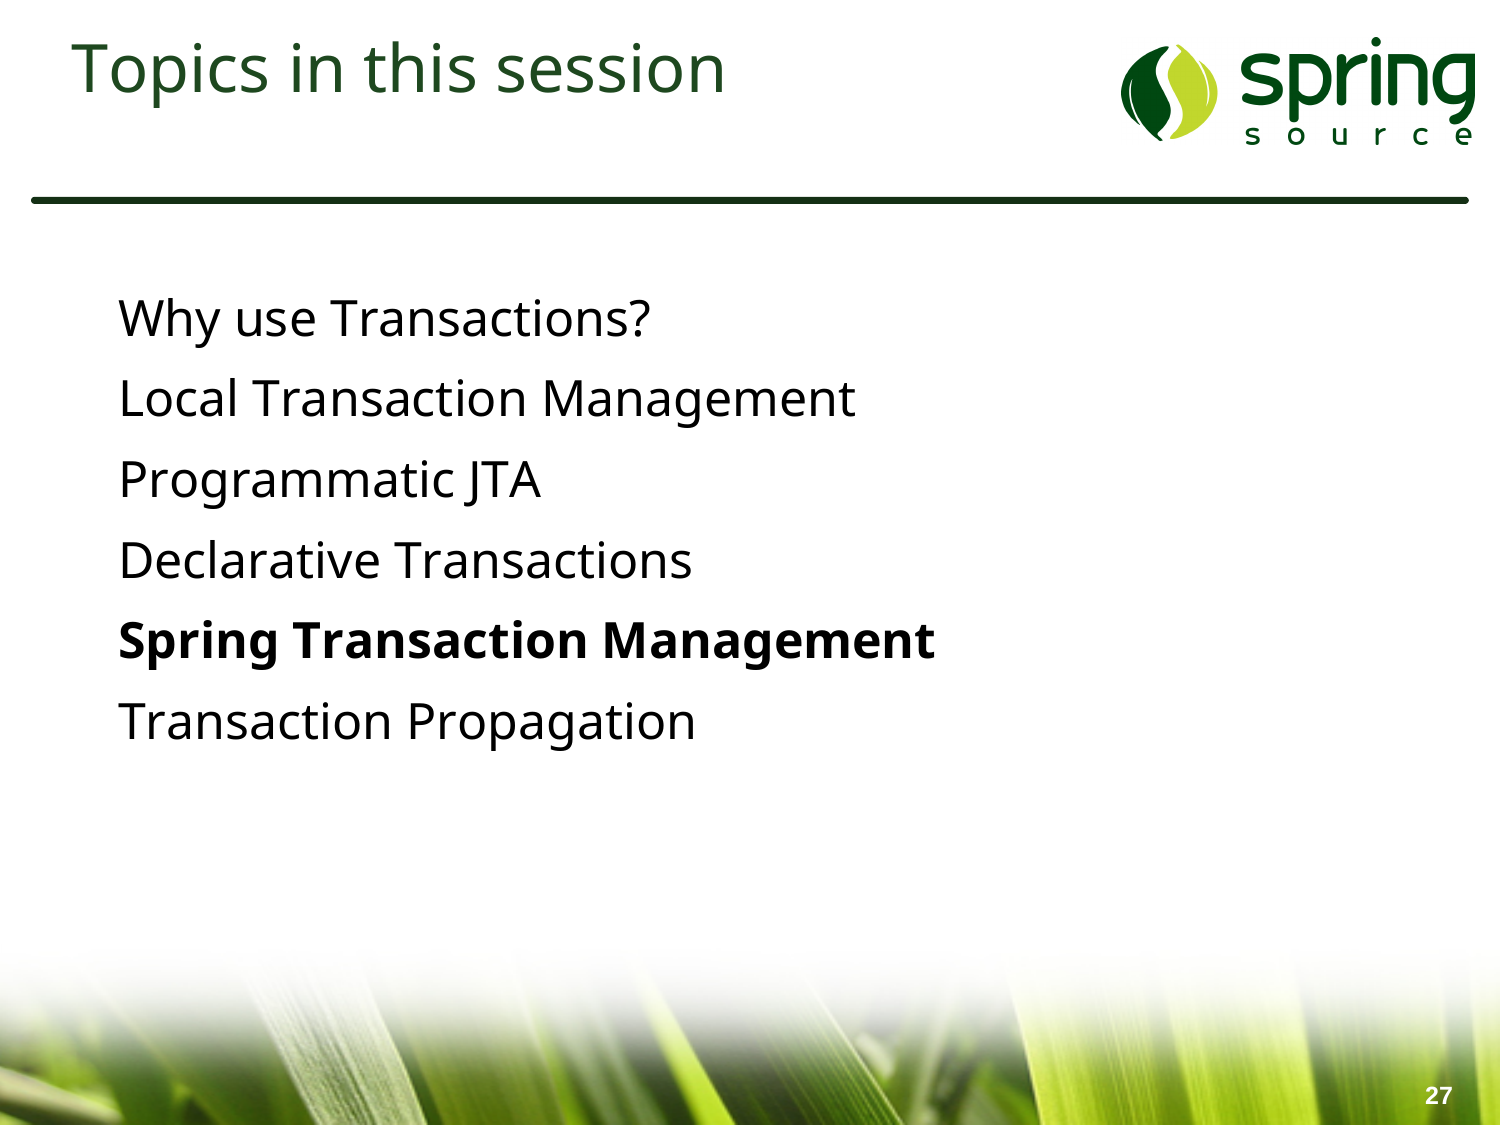

# Topics in this session
Why use Transactions?
Local Transaction Management
Programmatic JTA
Declarative Transactions
Spring Transaction Management
Transaction Propagation